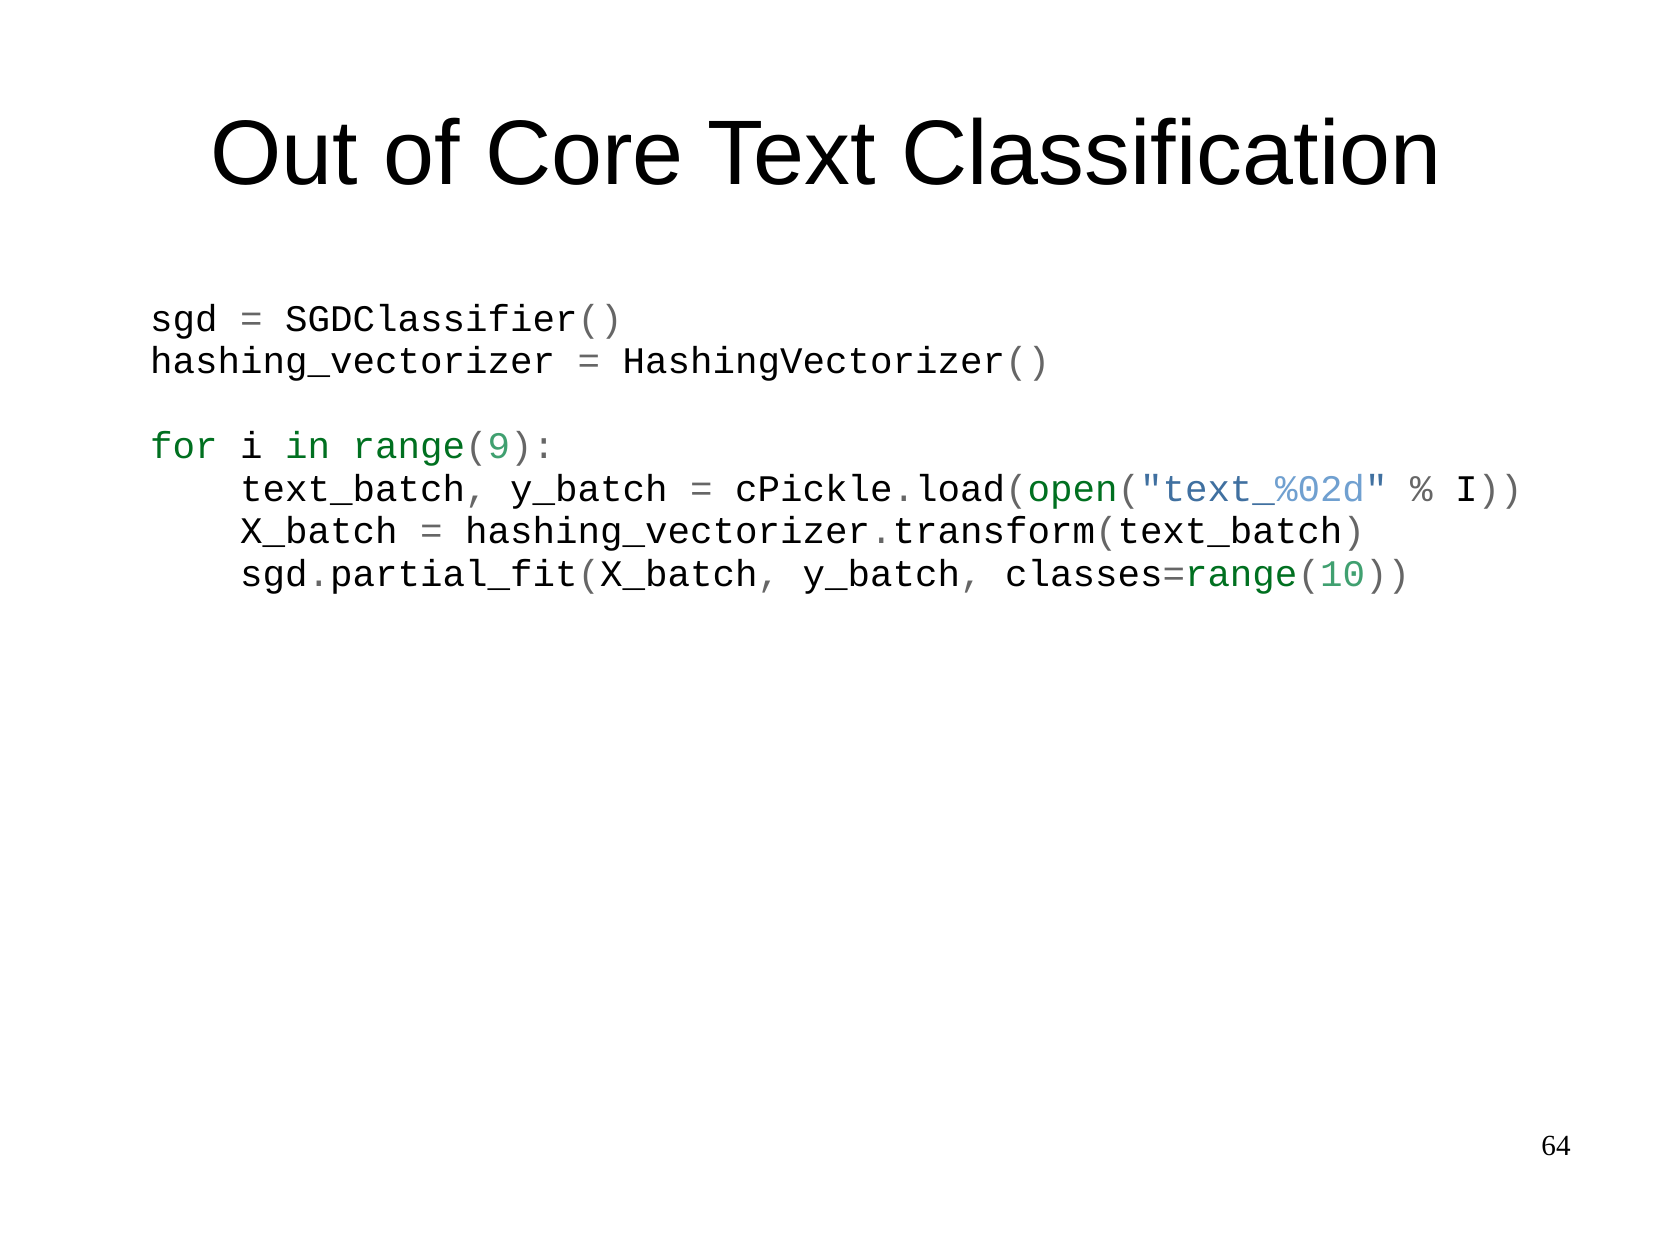

# Out of Core Text Classification
sgd = SGDClassifier()
hashing_vectorizer = HashingVectorizer()
for i in range(9):
 text_batch, y_batch = cPickle.load(open("text_%02d" % I))
 X_batch = hashing_vectorizer.transform(text_batch)
 sgd.partial_fit(X_batch, y_batch, classes=range(10))
64